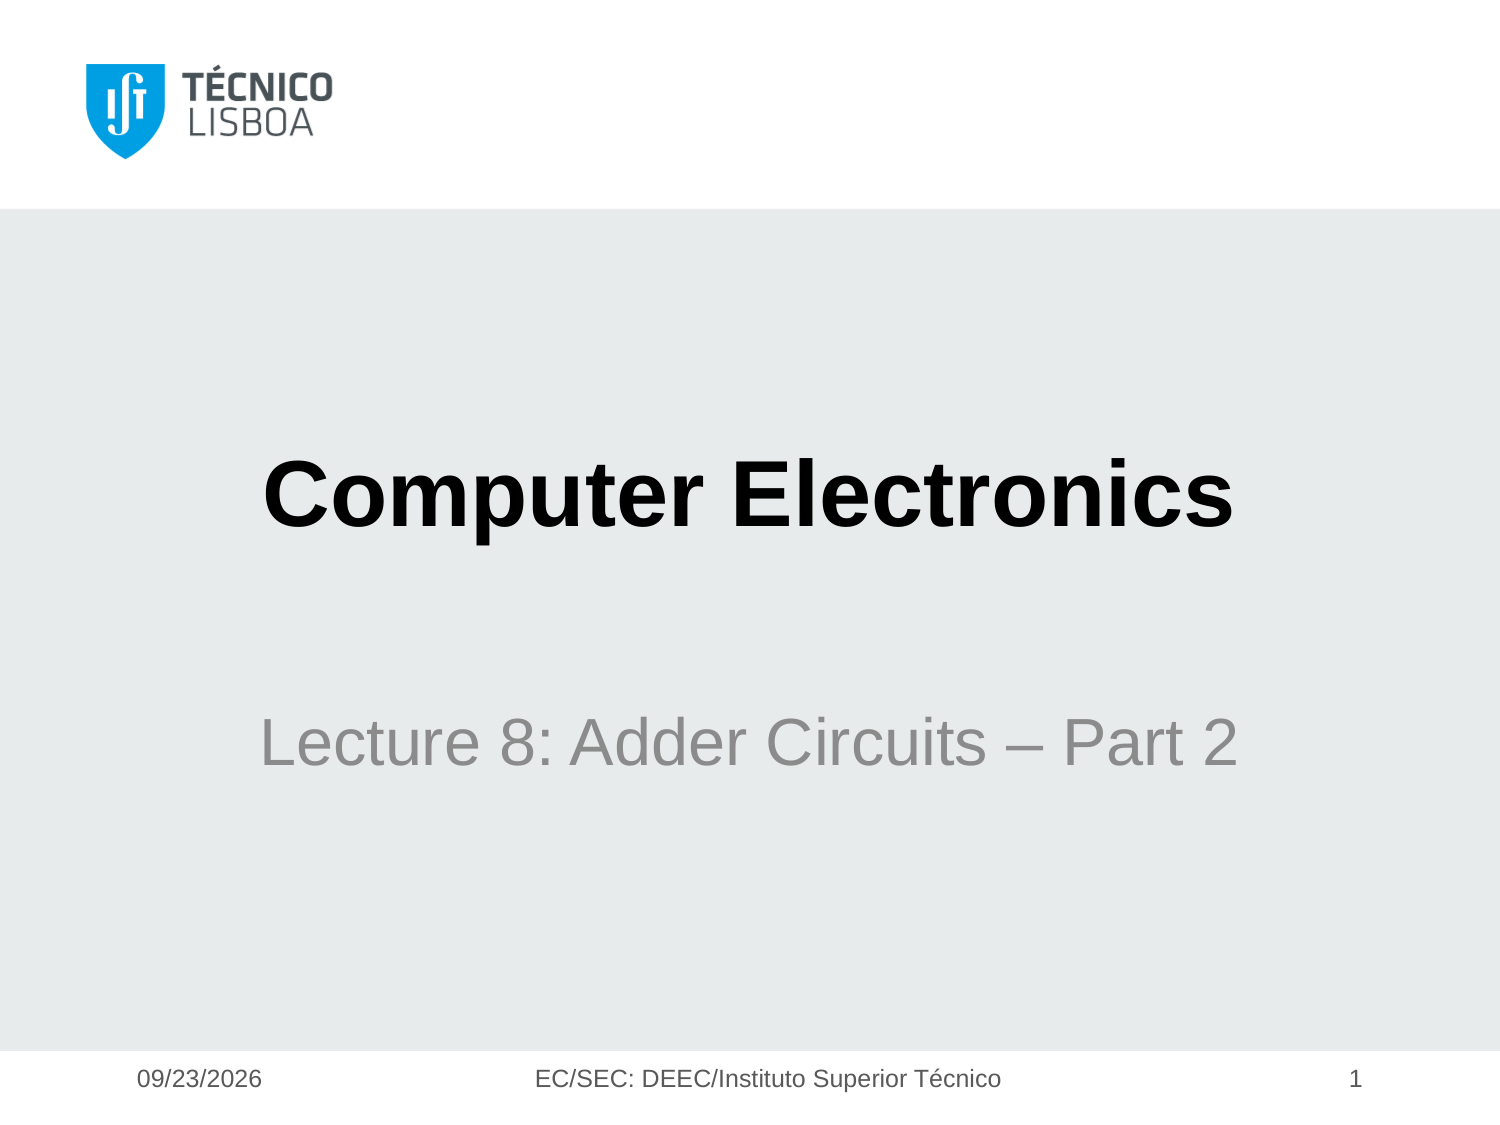

Computer Electronics
# Lecture 8: Adder Circuits – Part 2
EC/SEC: DEEC/Instituto Superior Técnico
1